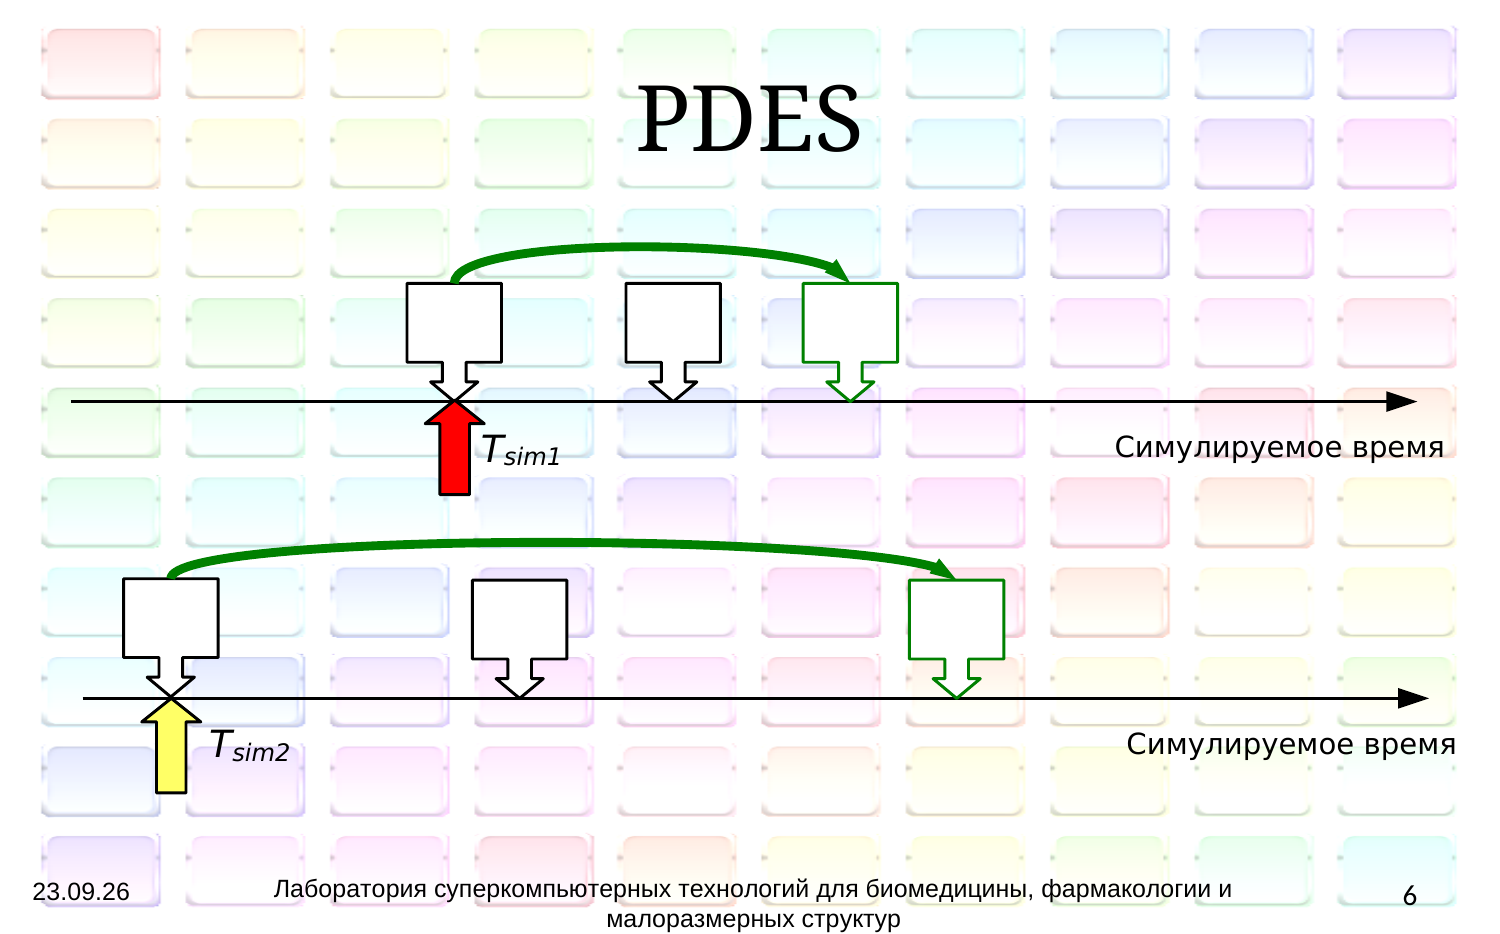

# PDES
Tsim1
Симулируемое время
Tsim2
Симулируемое время
Лаборатория суперкомпьютерных технологий для биомедицины, фармакологии и малоразмерных структур
4